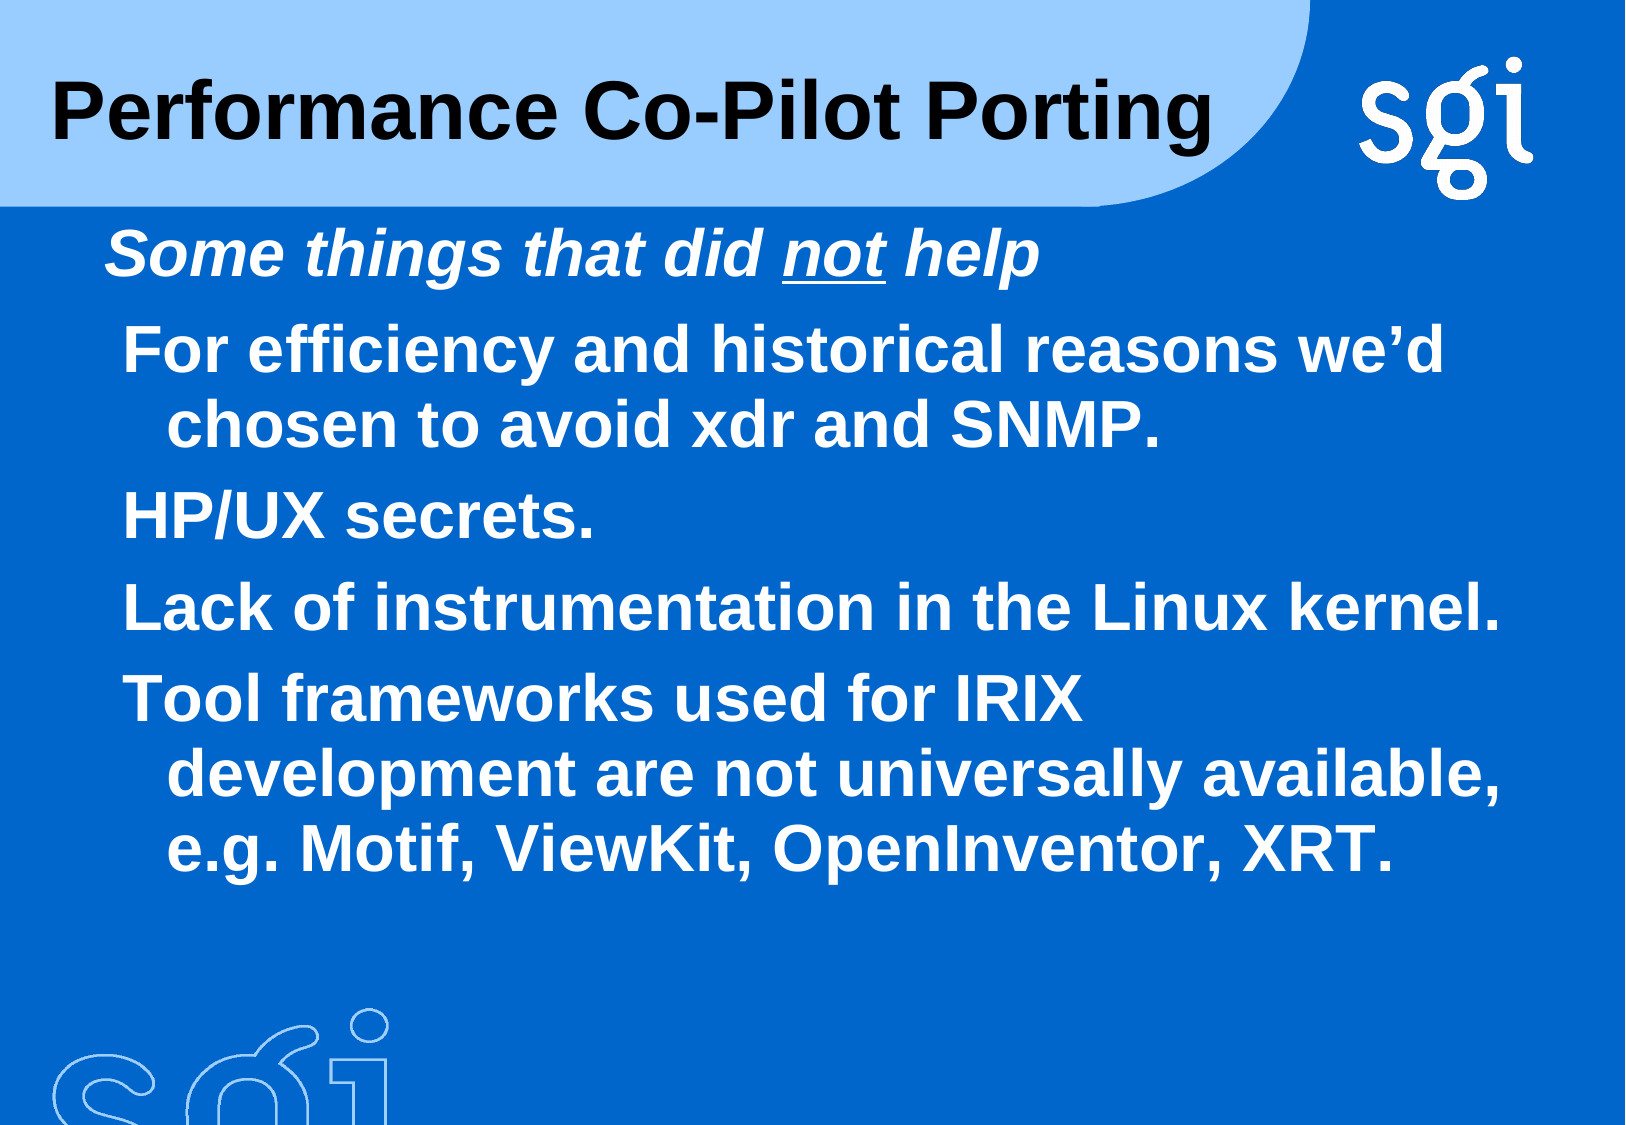

# Performance Co-Pilot Porting
Some things that did not help
For efficiency and historical reasons we’d chosen to avoid xdr and SNMP.
HP/UX secrets.
Lack of instrumentation in the Linux kernel.
Tool frameworks used for IRIX development are not universally available, e.g. Motif, ViewKit, OpenInventor, XRT.